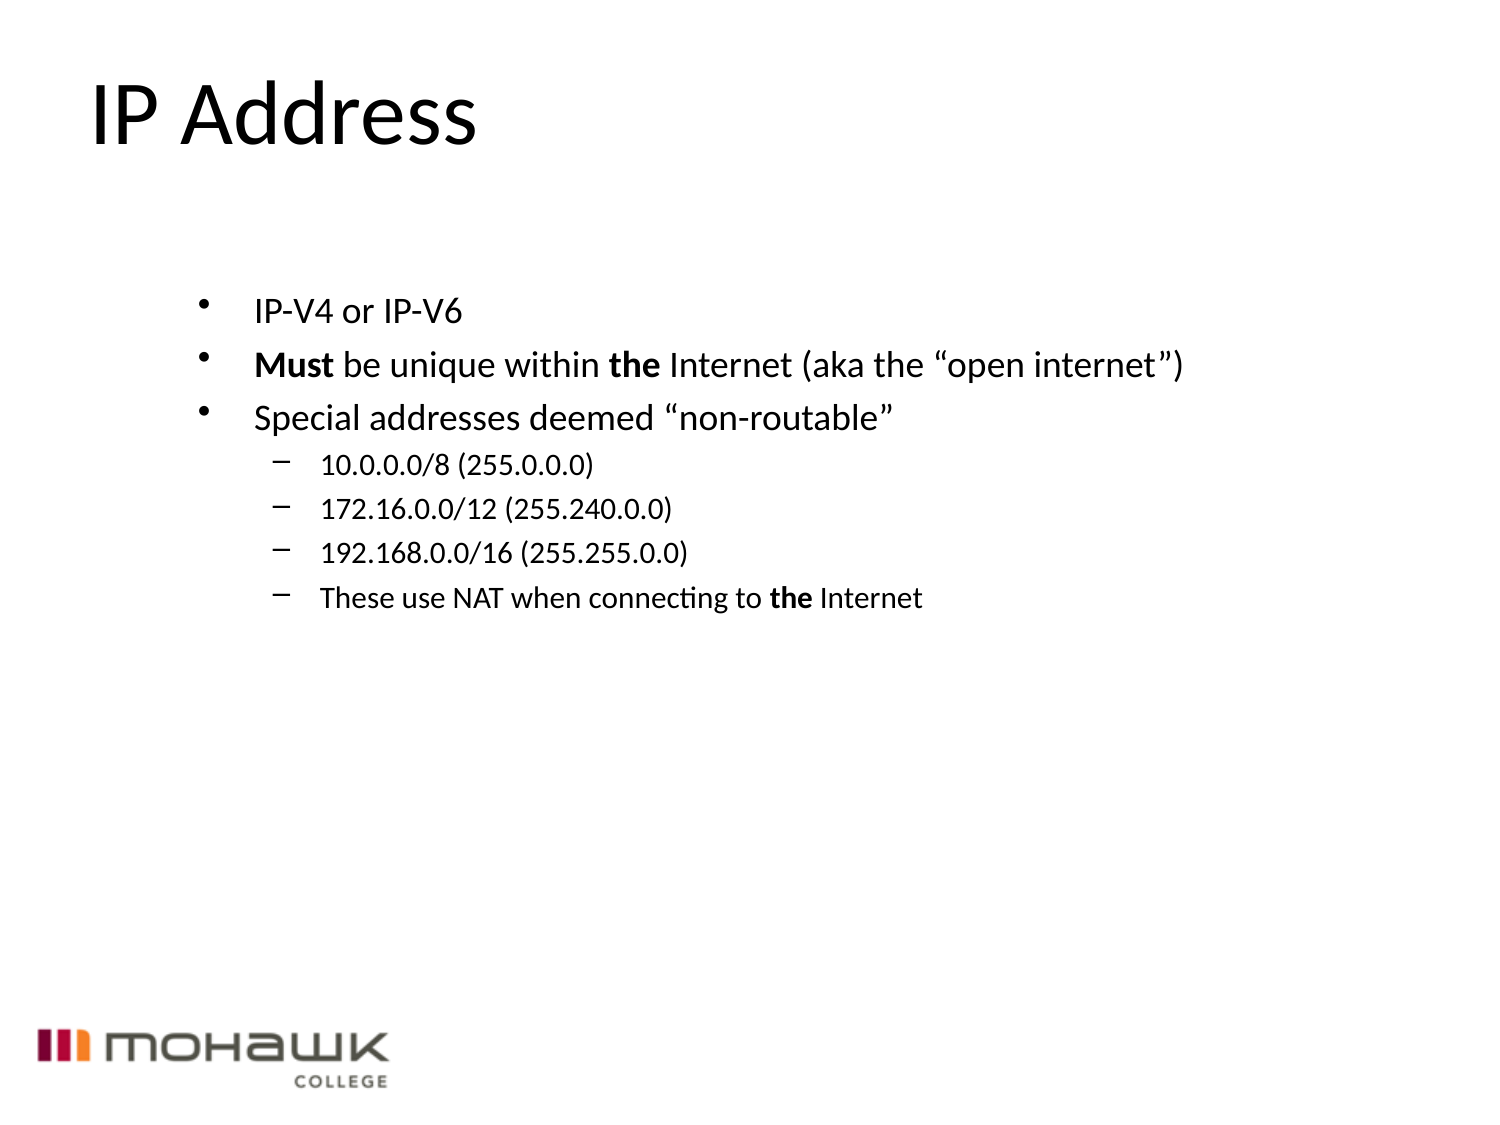

# IP Address
IP-V4 or IP-V6
Must be unique within the Internet (aka the “open internet”)
Special addresses deemed “non-routable”
10.0.0.0/8 (255.0.0.0)
172.16.0.0/12 (255.240.0.0)
192.168.0.0/16 (255.255.0.0)
These use NAT when connecting to the Internet